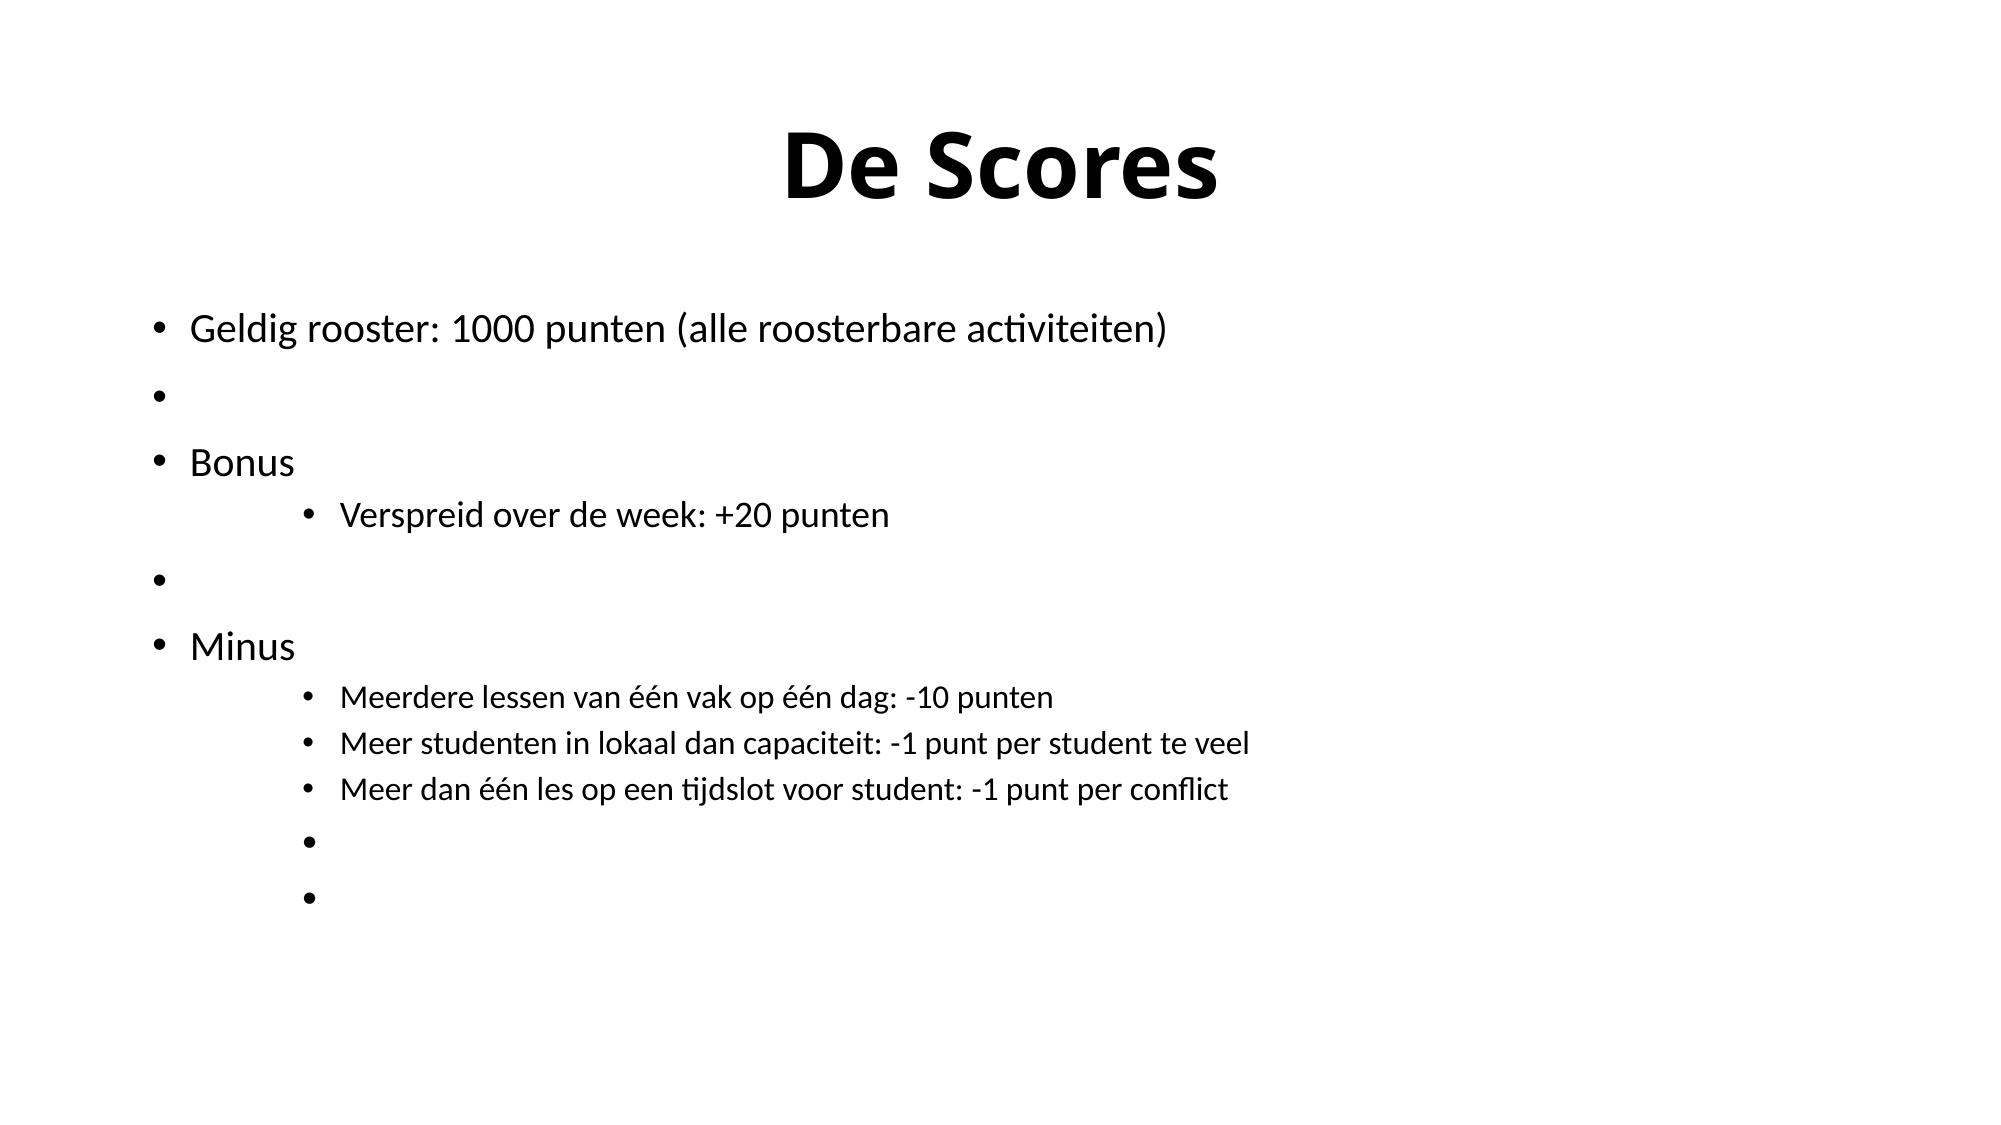

# De Scores
Geldig rooster: 1000 punten (alle roosterbare activiteiten)
Bonus
Verspreid over de week: +20 punten
Minus
Meerdere lessen van één vak op één dag: -10 punten
Meer studenten in lokaal dan capaciteit: -1 punt per student te veel
Meer dan één les op een tijdslot voor student: -1 punt per conflict